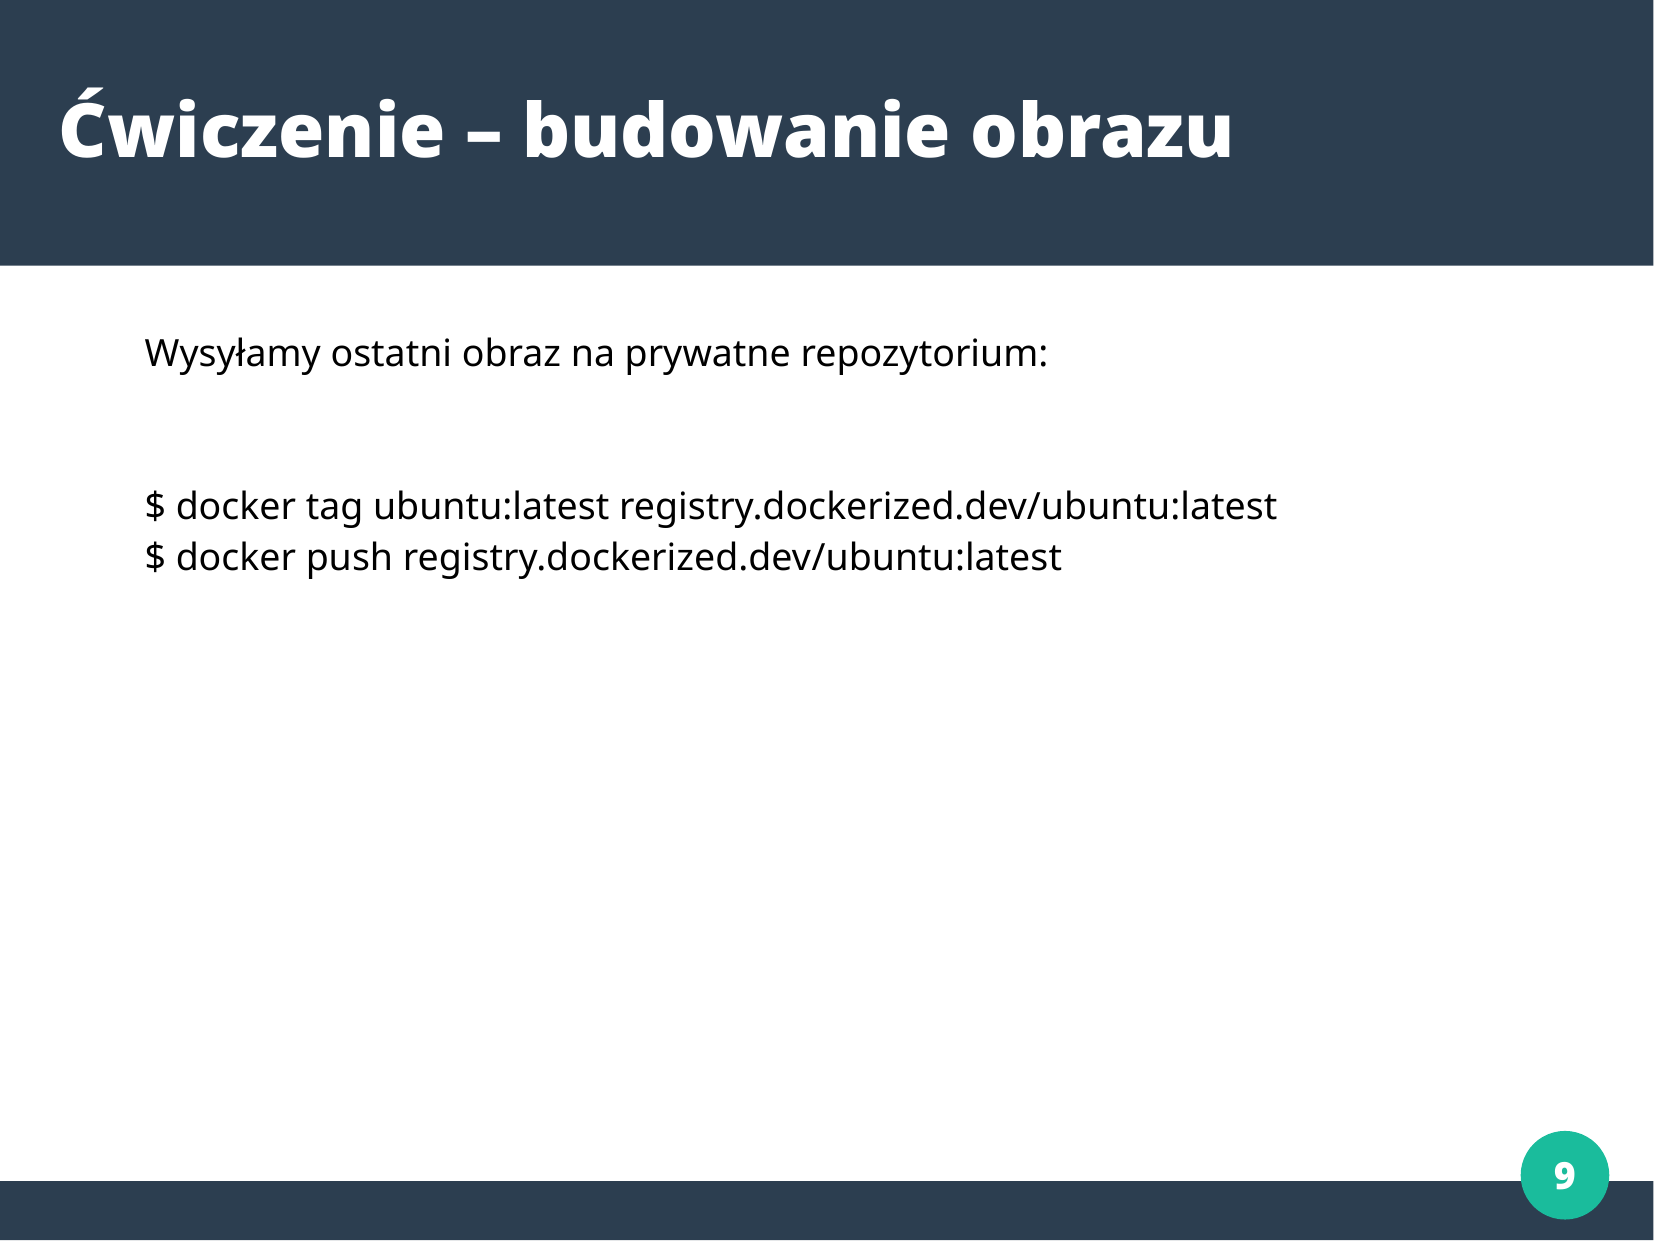

# Ćwiczenie – budowanie obrazu
Wysyłamy ostatni obraz na prywatne repozytorium:
$ docker tag ubuntu:latest registry.dockerized.dev/ubuntu:latest
$ docker push registry.dockerized.dev/ubuntu:latest
9